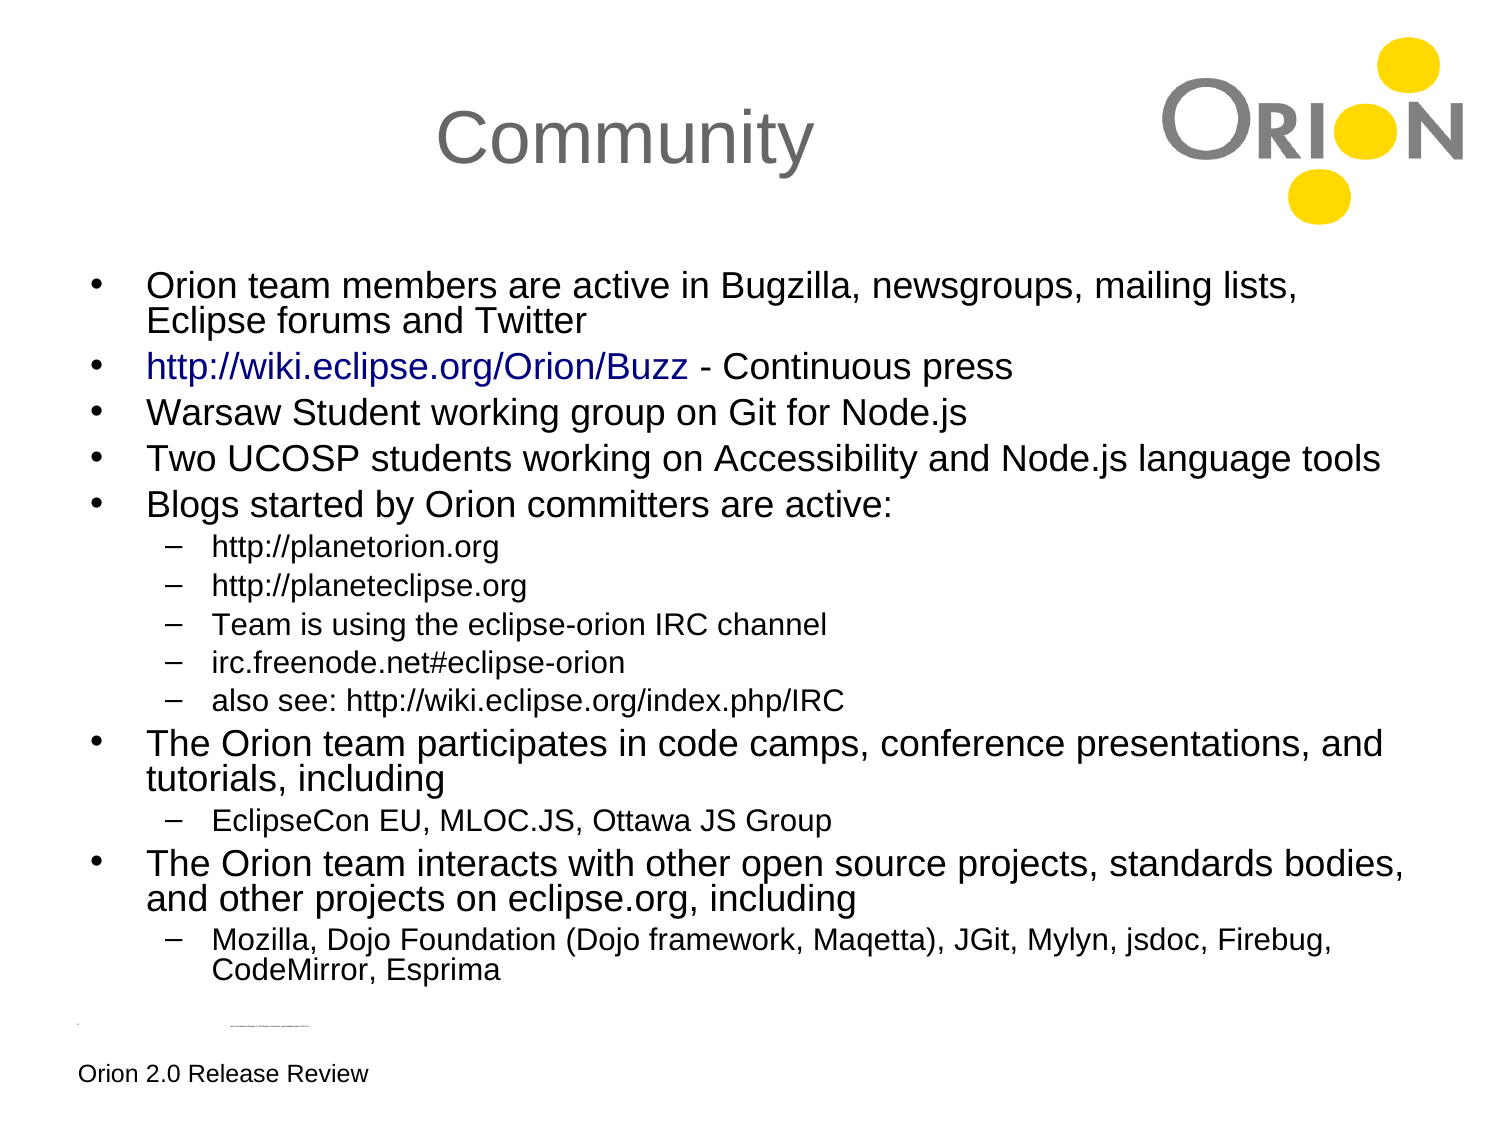

# Community
Orion team members are active in Bugzilla, newsgroups, mailing lists, Eclipse forums and Twitter
http://wiki.eclipse.org/Orion/Buzz - Continuous press
Warsaw Student working group on Git for Node.js
Two UCOSP students working on Accessibility and Node.js language tools
Blogs started by Orion committers are active:
http://planetorion.org
http://planeteclipse.org
Team is using the eclipse-orion IRC channel
irc.freenode.net#eclipse-orion
also see: http://wiki.eclipse.org/index.php/IRC
The Orion team participates in code camps, conference presentations, and tutorials, including
EclipseCon EU, MLOC.JS, Ottawa JS Group
The Orion team interacts with other open source projects, standards bodies, and other projects on eclipse.org, including
Mozilla, Dojo Foundation (Dojo framework, Maqetta), JGit, Mylyn, jsdoc, Firebug, CodeMirror, Esprima
11
Copyright 2011